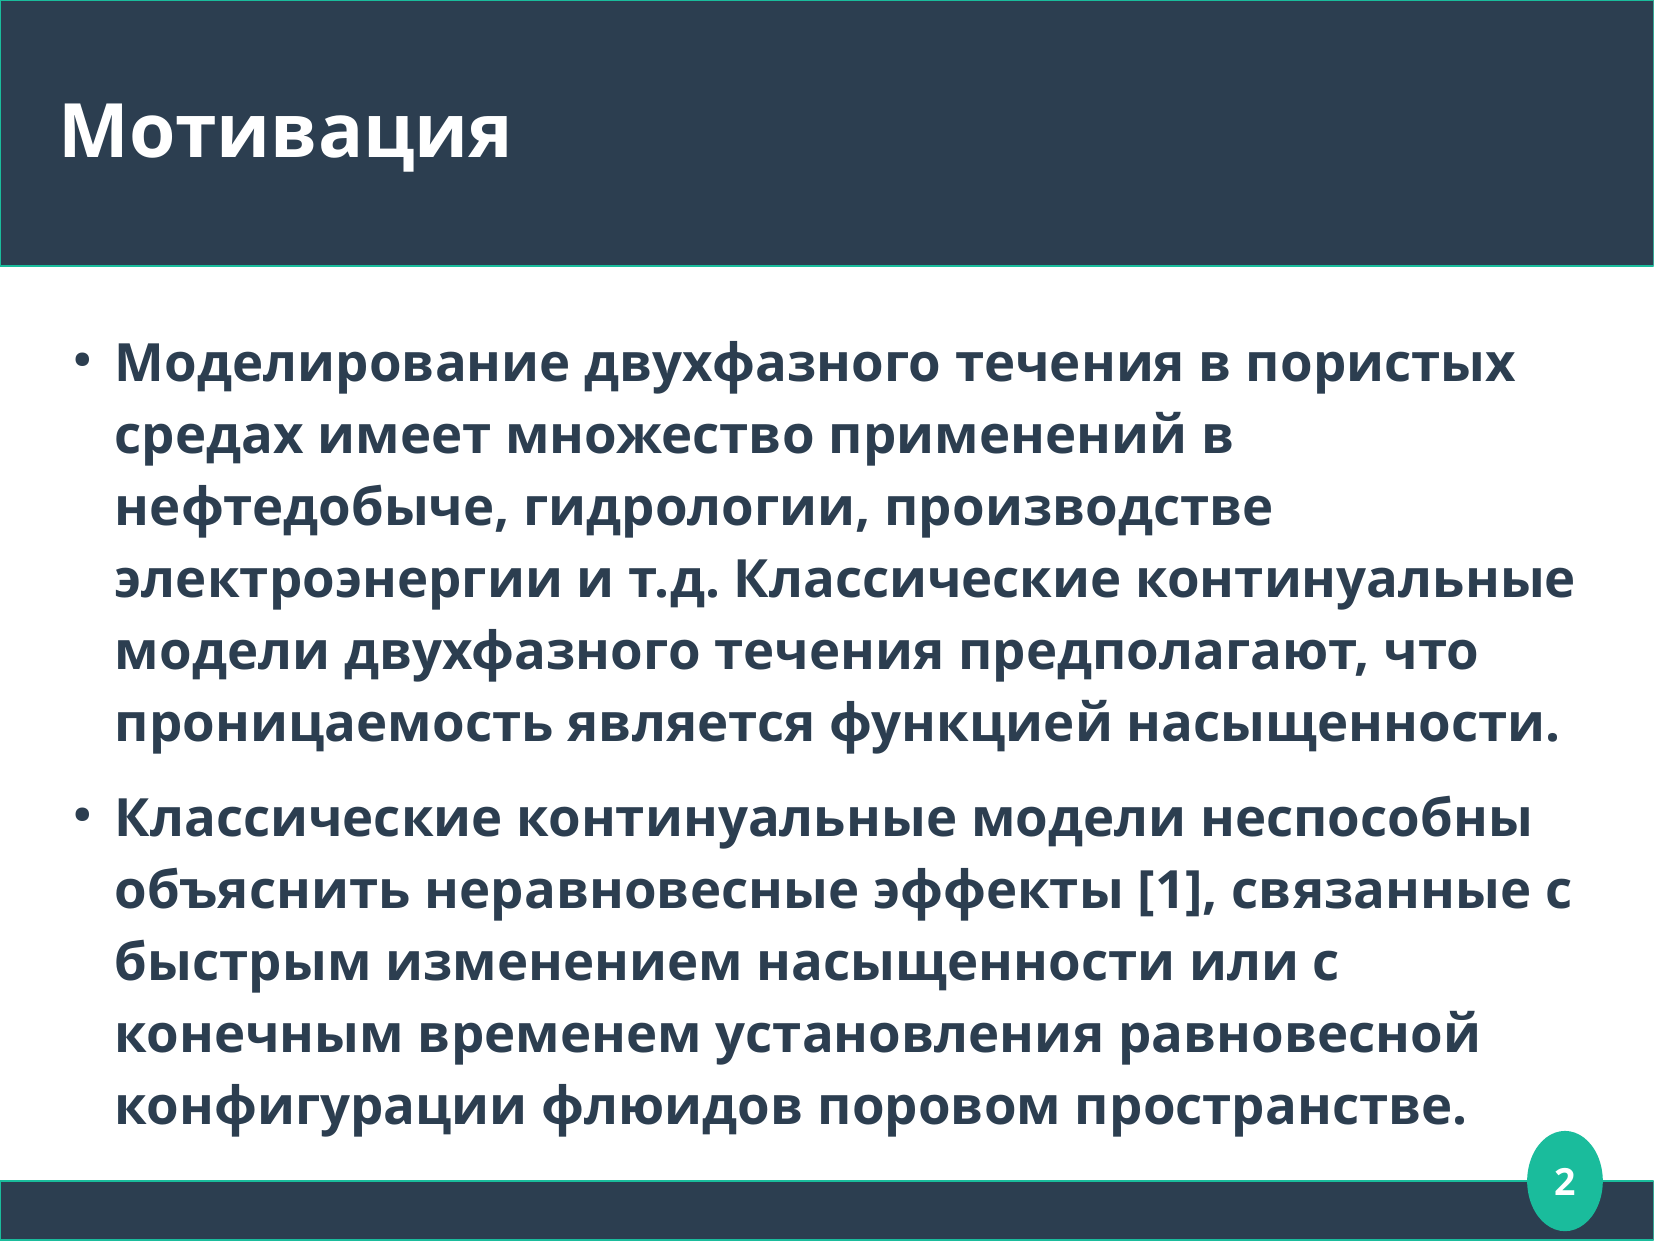

# Мотивация
Моделирование двухфазного течения в пористых средах имеет множество применений в нефтедобыче, гидрологии, производстве электроэнергии и т.д. Классические континуальные модели двухфазного течения предполагают, что проницаемость является функцией насыщенности.
Классические континуальные модели неспособны объяснить неравновесные эффекты [1], связанные с быстрым изменением насыщенности или с конечным временем установления равновесной конфигурации флюидов поровом пространстве.
2